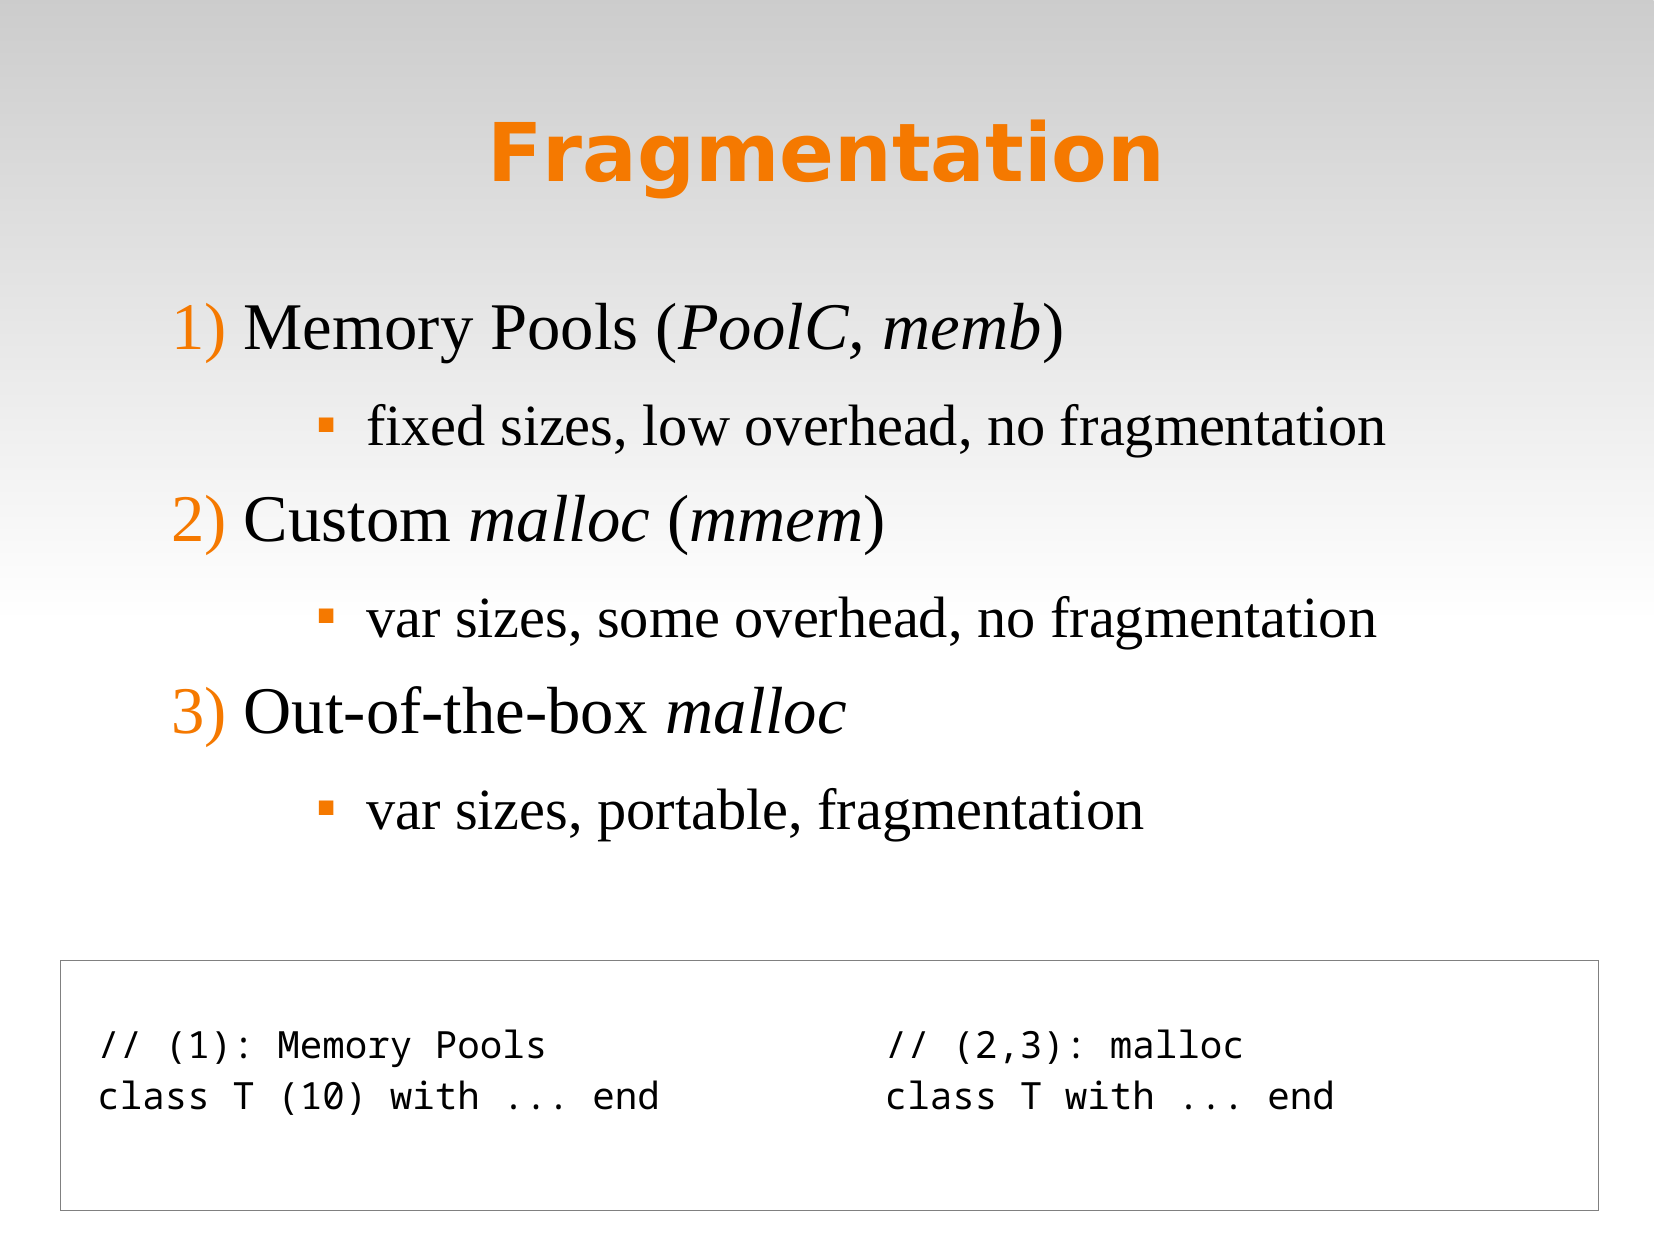

# Fragmentation
 Memory Pools (PoolC, memb)
fixed sizes, low overhead, no fragmentation
 Custom malloc (mmem)
var sizes, some overhead, no fragmentation
 Out-of-the-box malloc
var sizes, portable, fragmentation
 // (1): Memory Pools // (2,3): malloc
 class T (10) with ... end class T with ... end